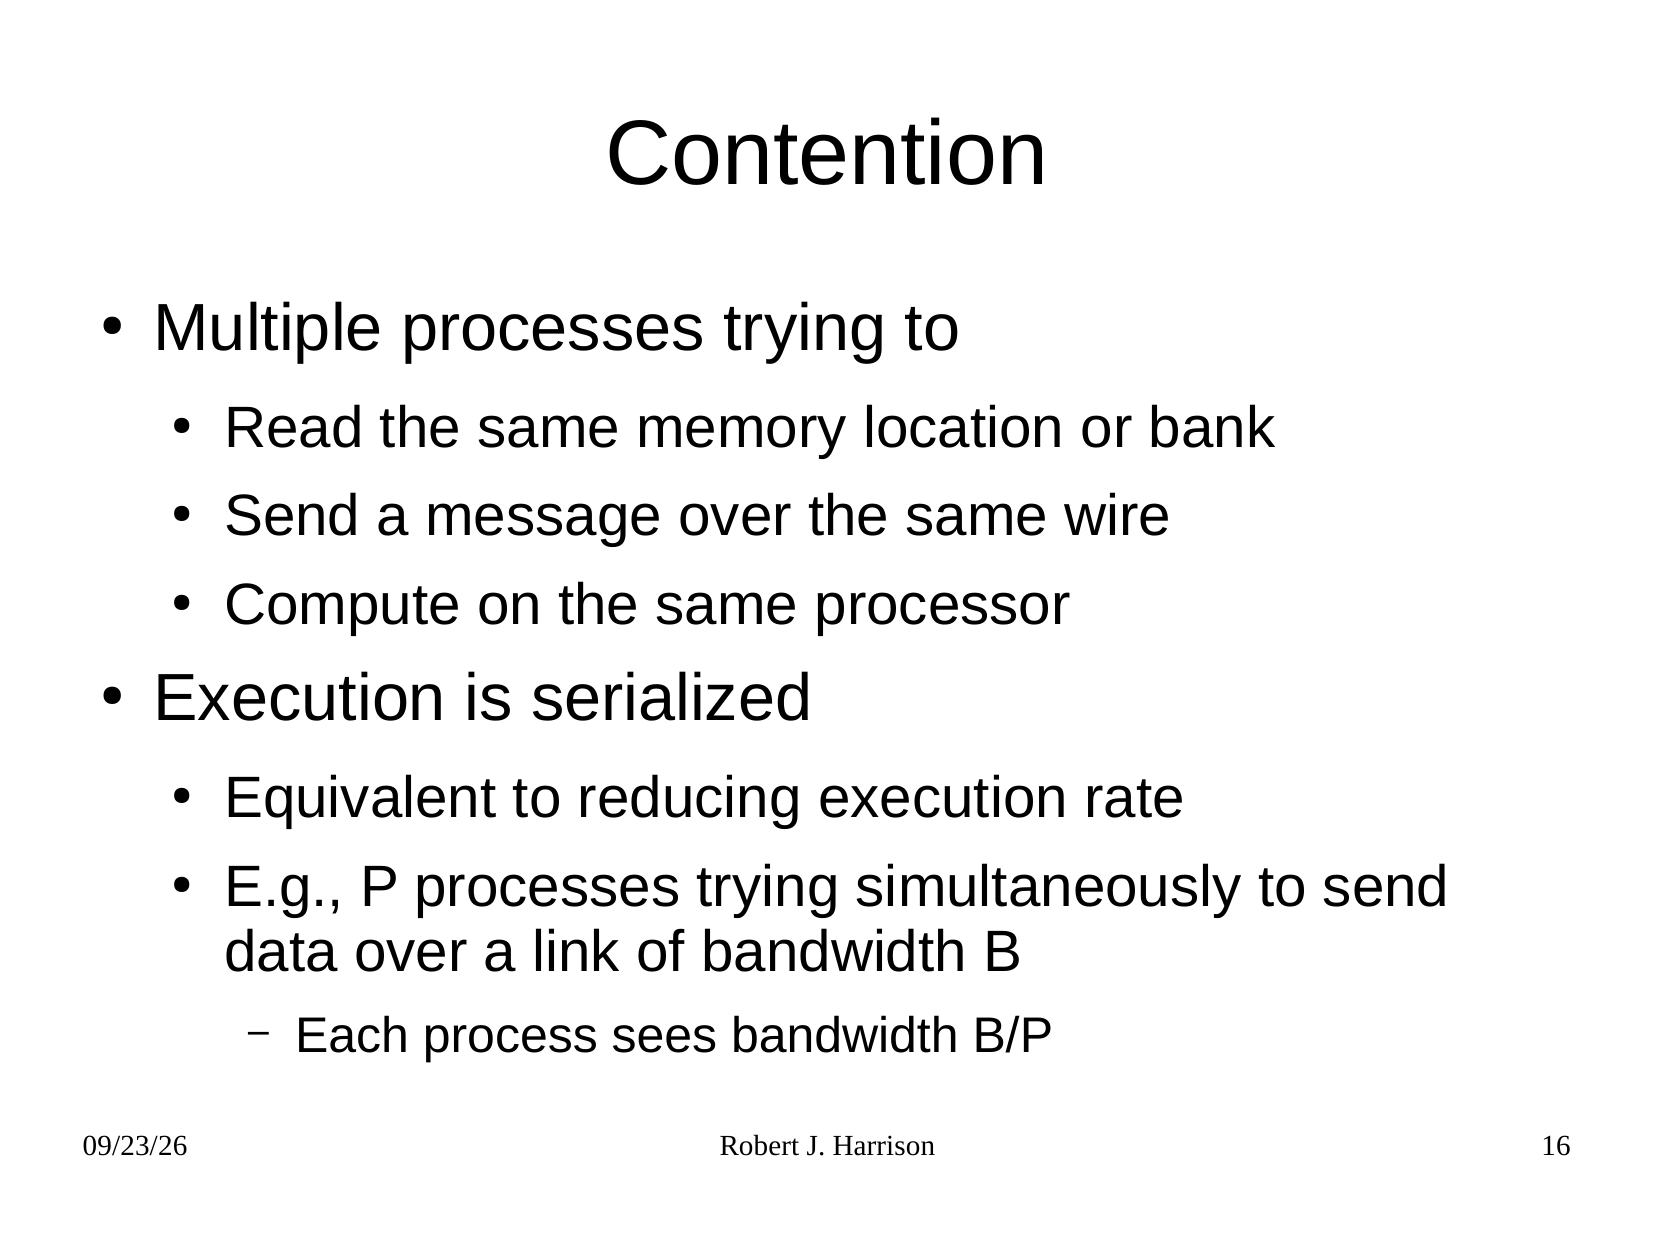

# Contention
Multiple processes trying to
Read the same memory location or bank
Send a message over the same wire
Compute on the same processor
Execution is serialized
Equivalent to reducing execution rate
E.g., P processes trying simultaneously to send data over a link of bandwidth B
Each process sees bandwidth B/P
Robert J. Harrison
16